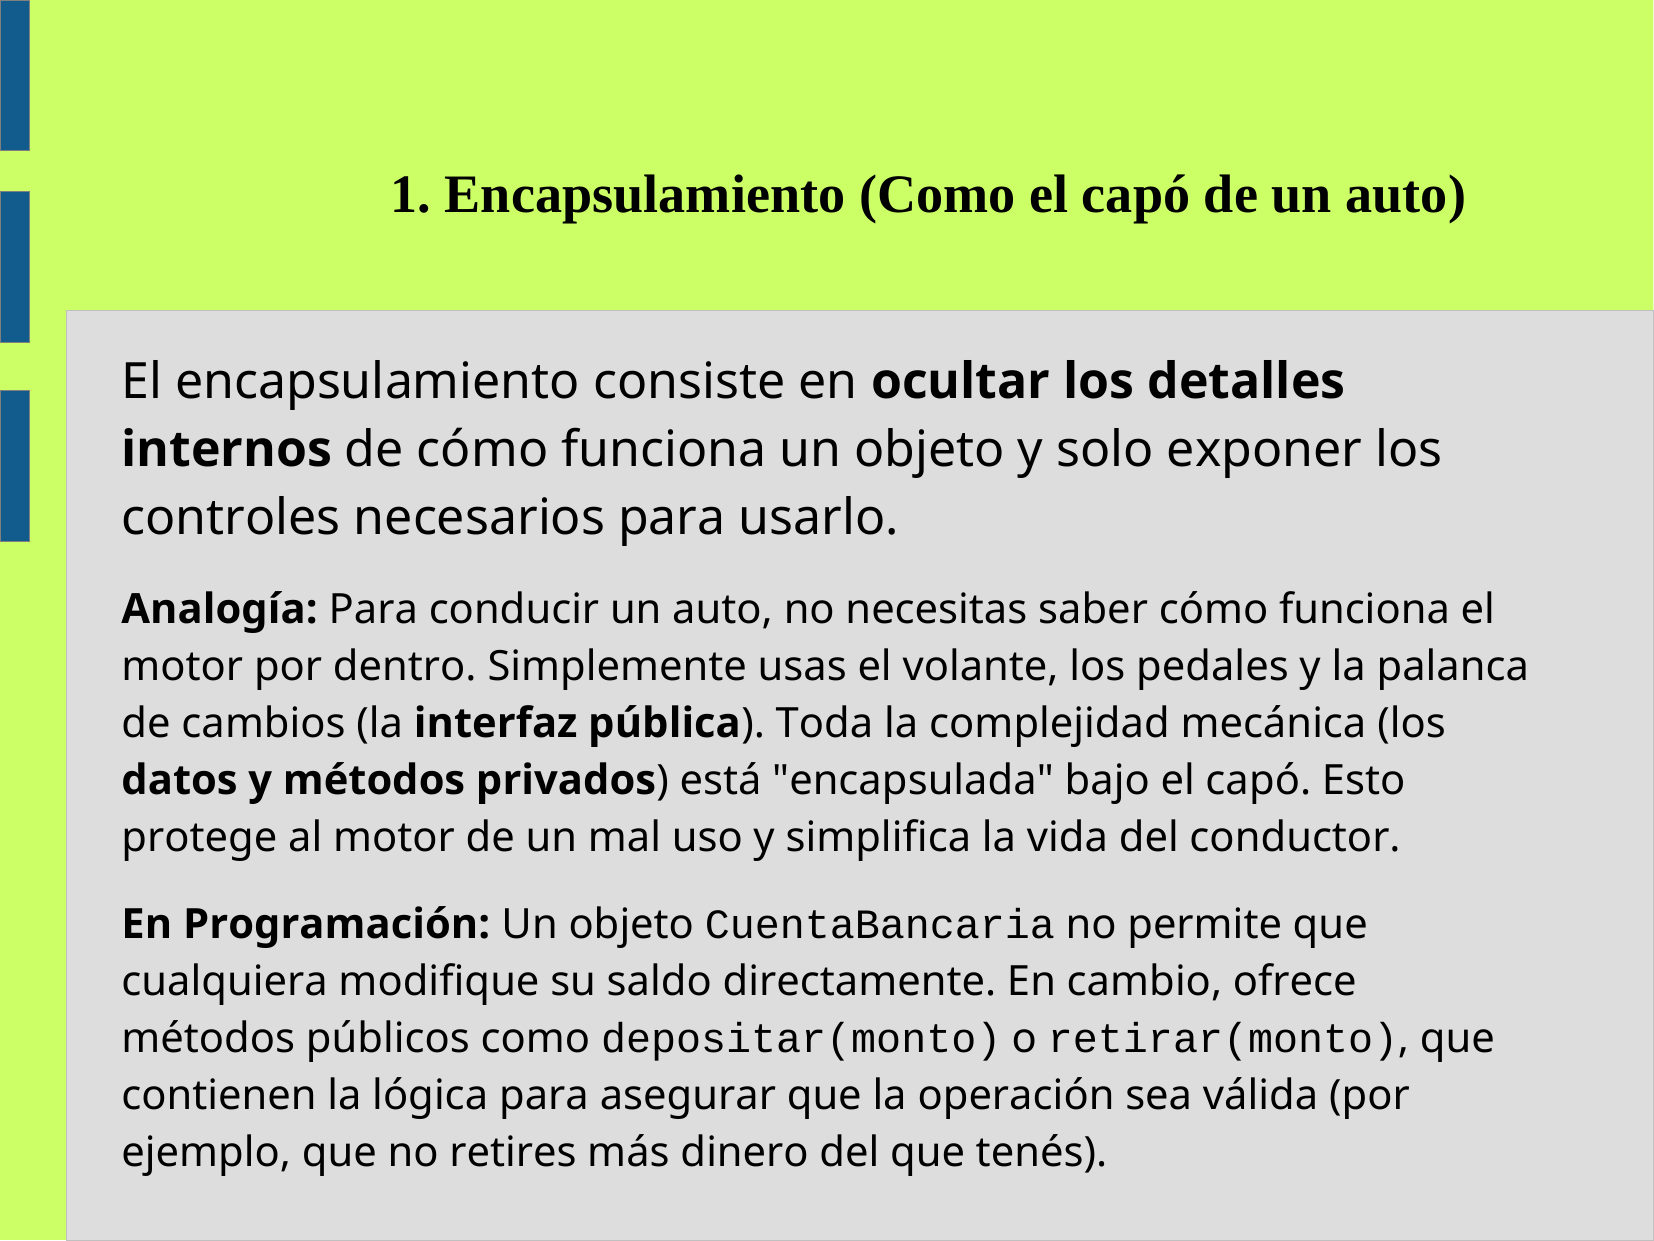

# 1. Encapsulamiento (Como el capó de un auto)
El encapsulamiento consiste en ocultar los detalles internos de cómo funciona un objeto y solo exponer los controles necesarios para usarlo.
Analogía: Para conducir un auto, no necesitas saber cómo funciona el motor por dentro. Simplemente usas el volante, los pedales y la palanca de cambios (la interfaz pública). Toda la complejidad mecánica (los datos y métodos privados) está "encapsulada" bajo el capó. Esto protege al motor de un mal uso y simplifica la vida del conductor.
En Programación: Un objeto CuentaBancaria no permite que cualquiera modifique su saldo directamente. En cambio, ofrece métodos públicos como depositar(monto) o retirar(monto), que contienen la lógica para asegurar que la operación sea válida (por ejemplo, que no retires más dinero del que tenés).